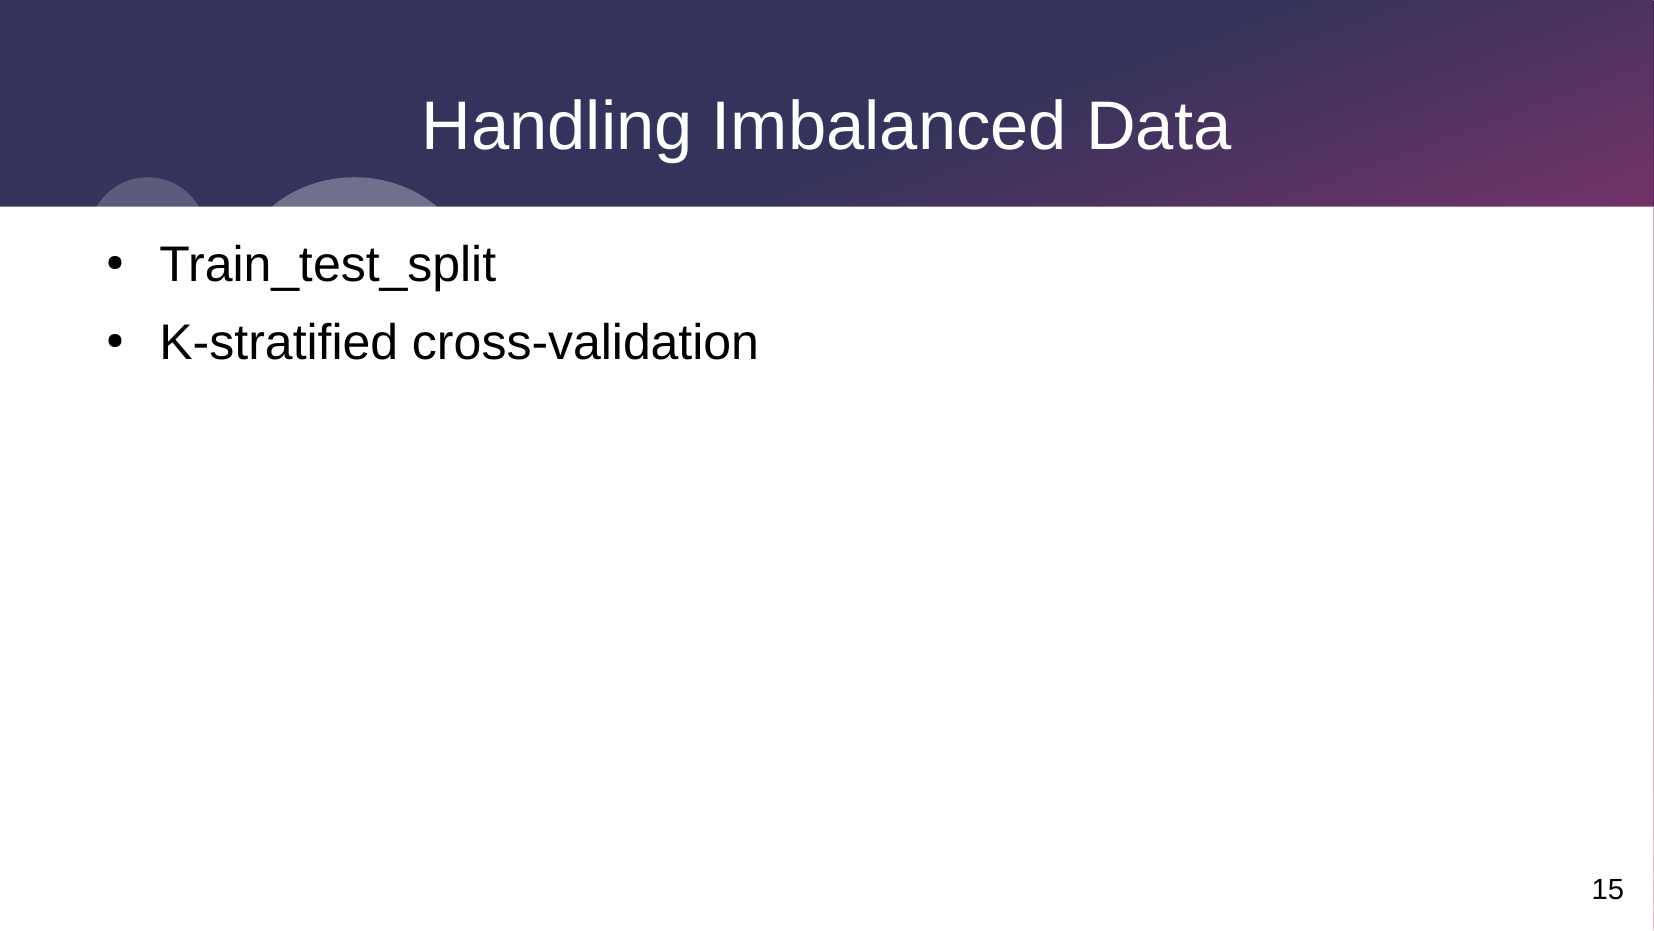

# Handling Imbalanced Data
Train_test_split
K-stratified cross-validation